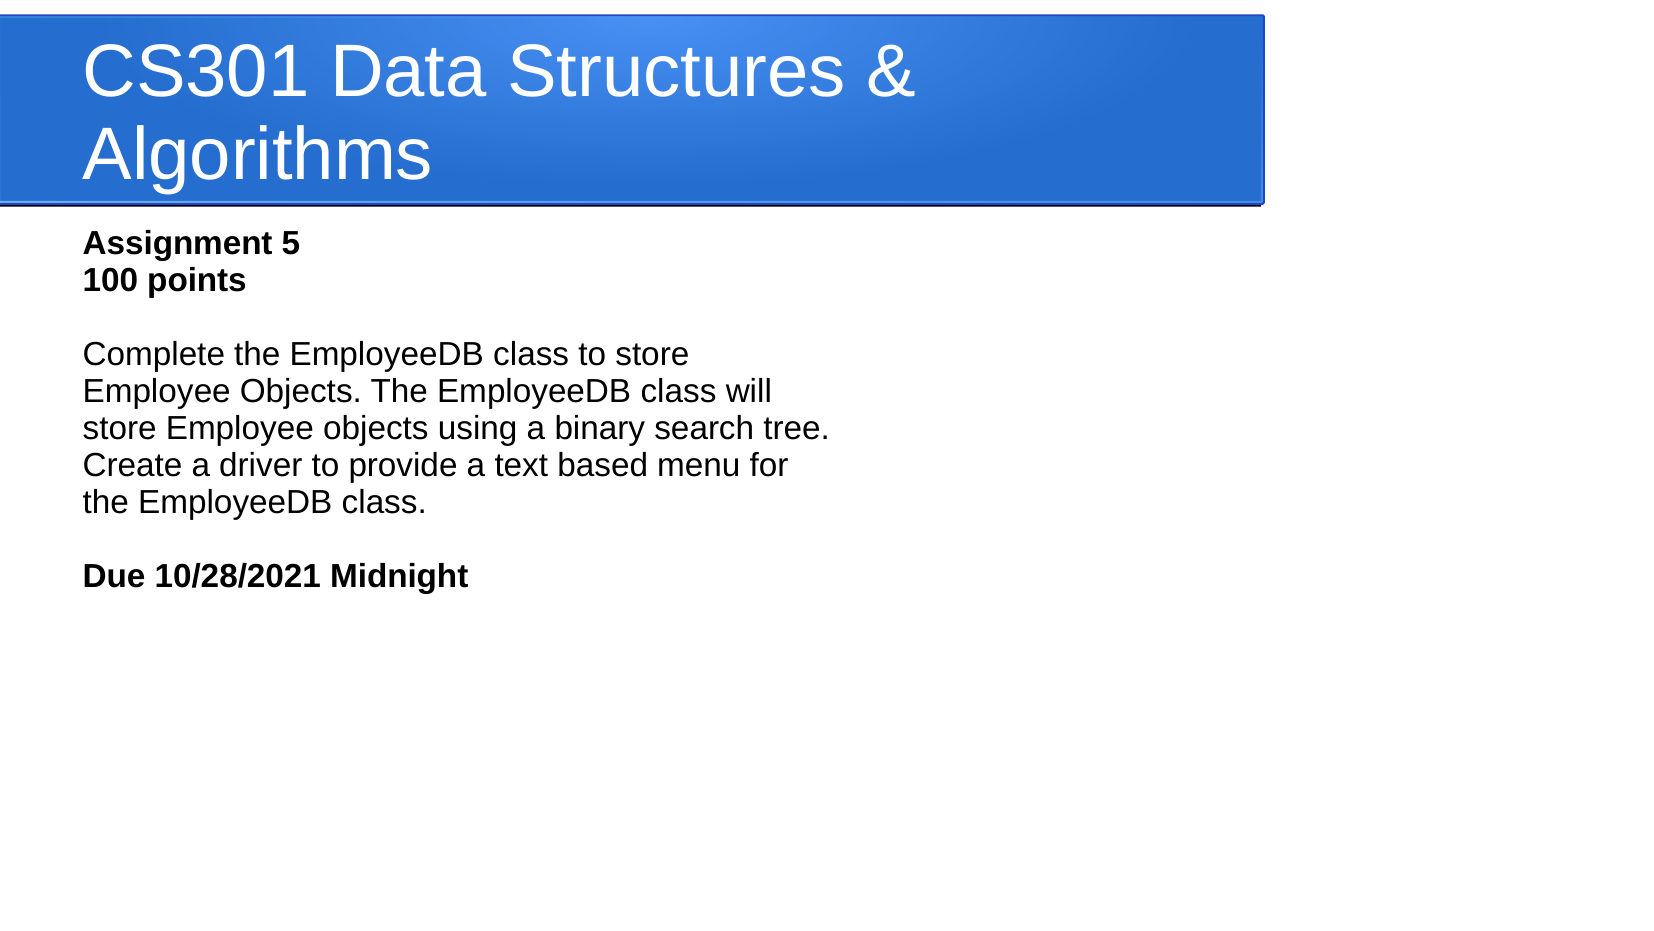

# CS301 Data Structures & Algorithms
Assignment 5
100 points
Complete the EmployeeDB class to store Employee Objects. The EmployeeDB class will store Employee objects using a binary search tree. Create a driver to provide a text based menu for the EmployeeDB class.
Due 10/28/2021 Midnight